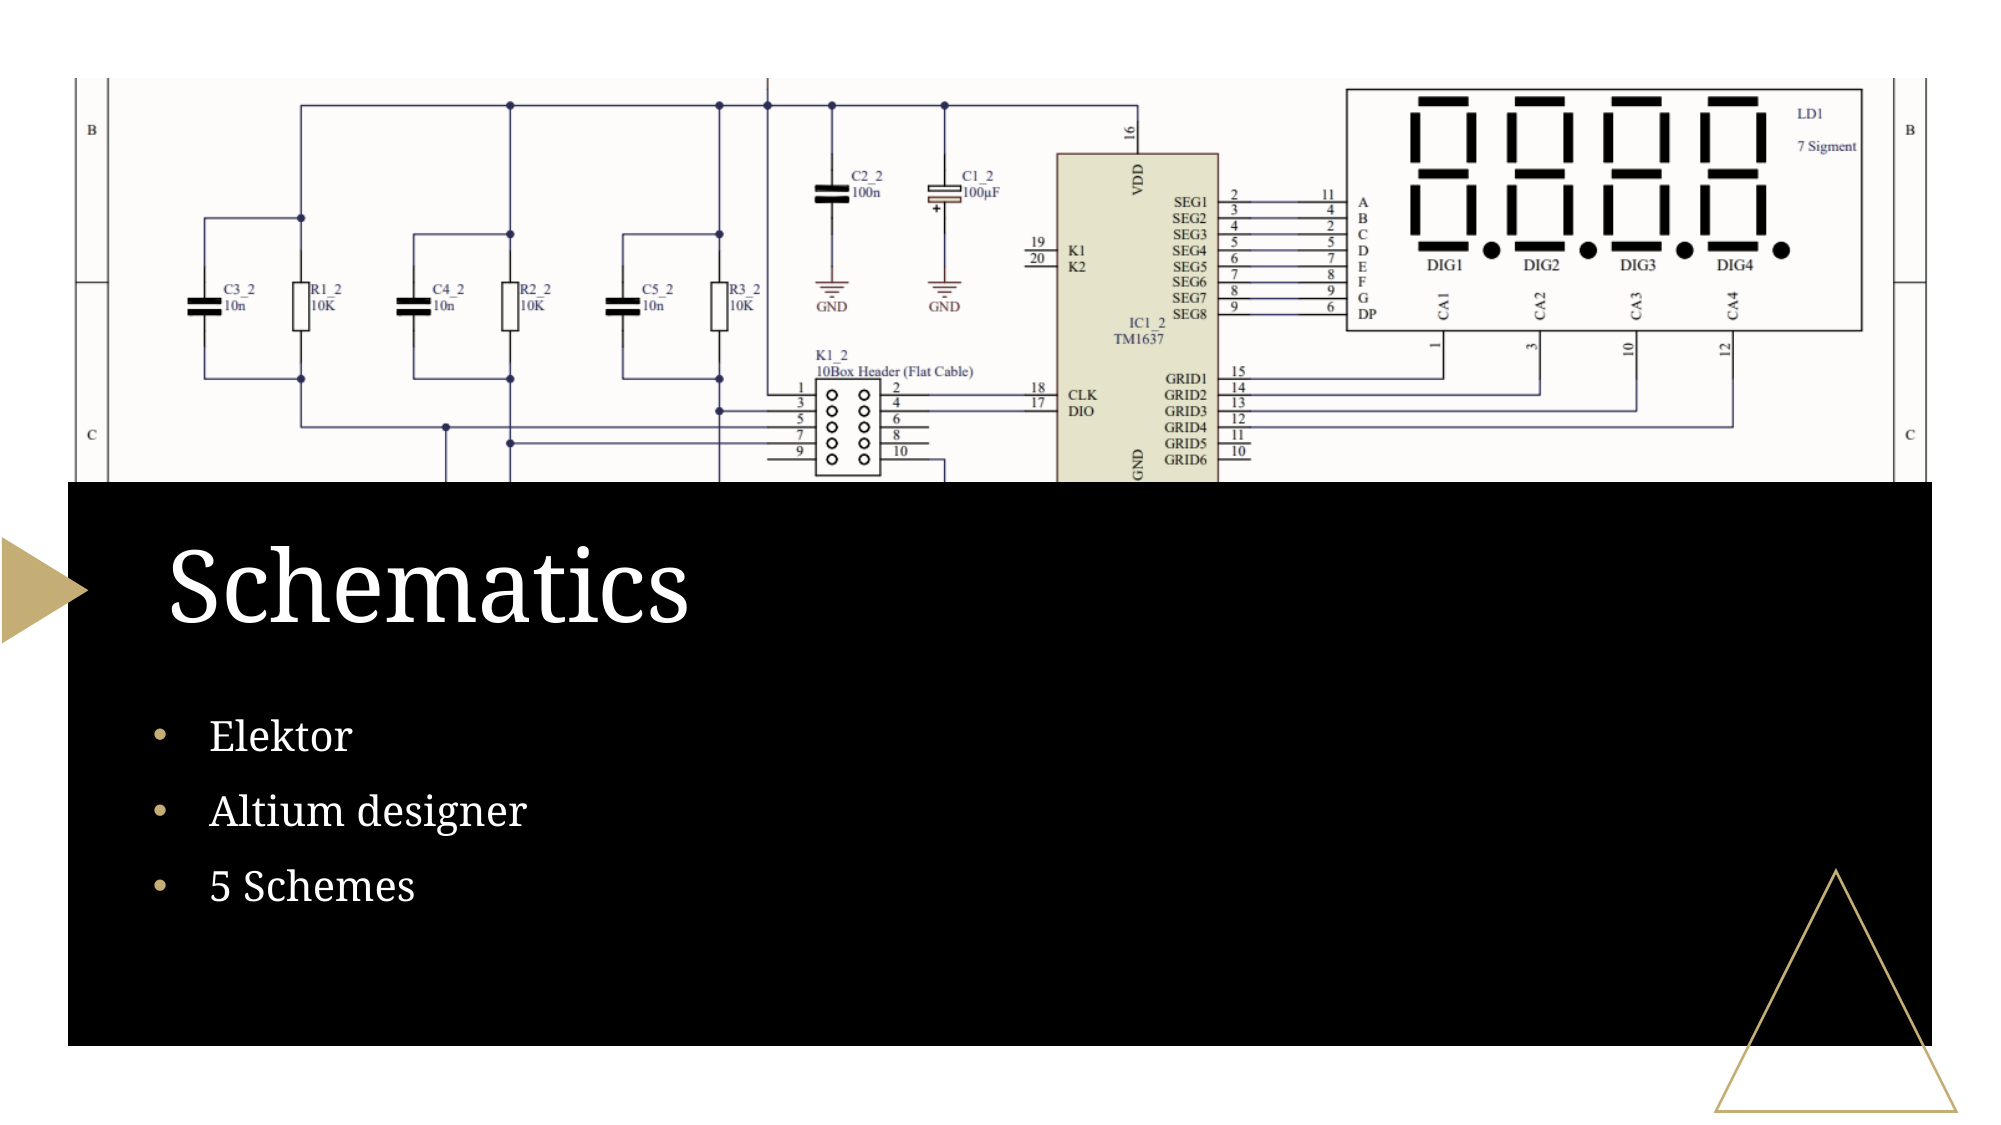

Schematics
# Elektor
Altium designer
5 Schemes